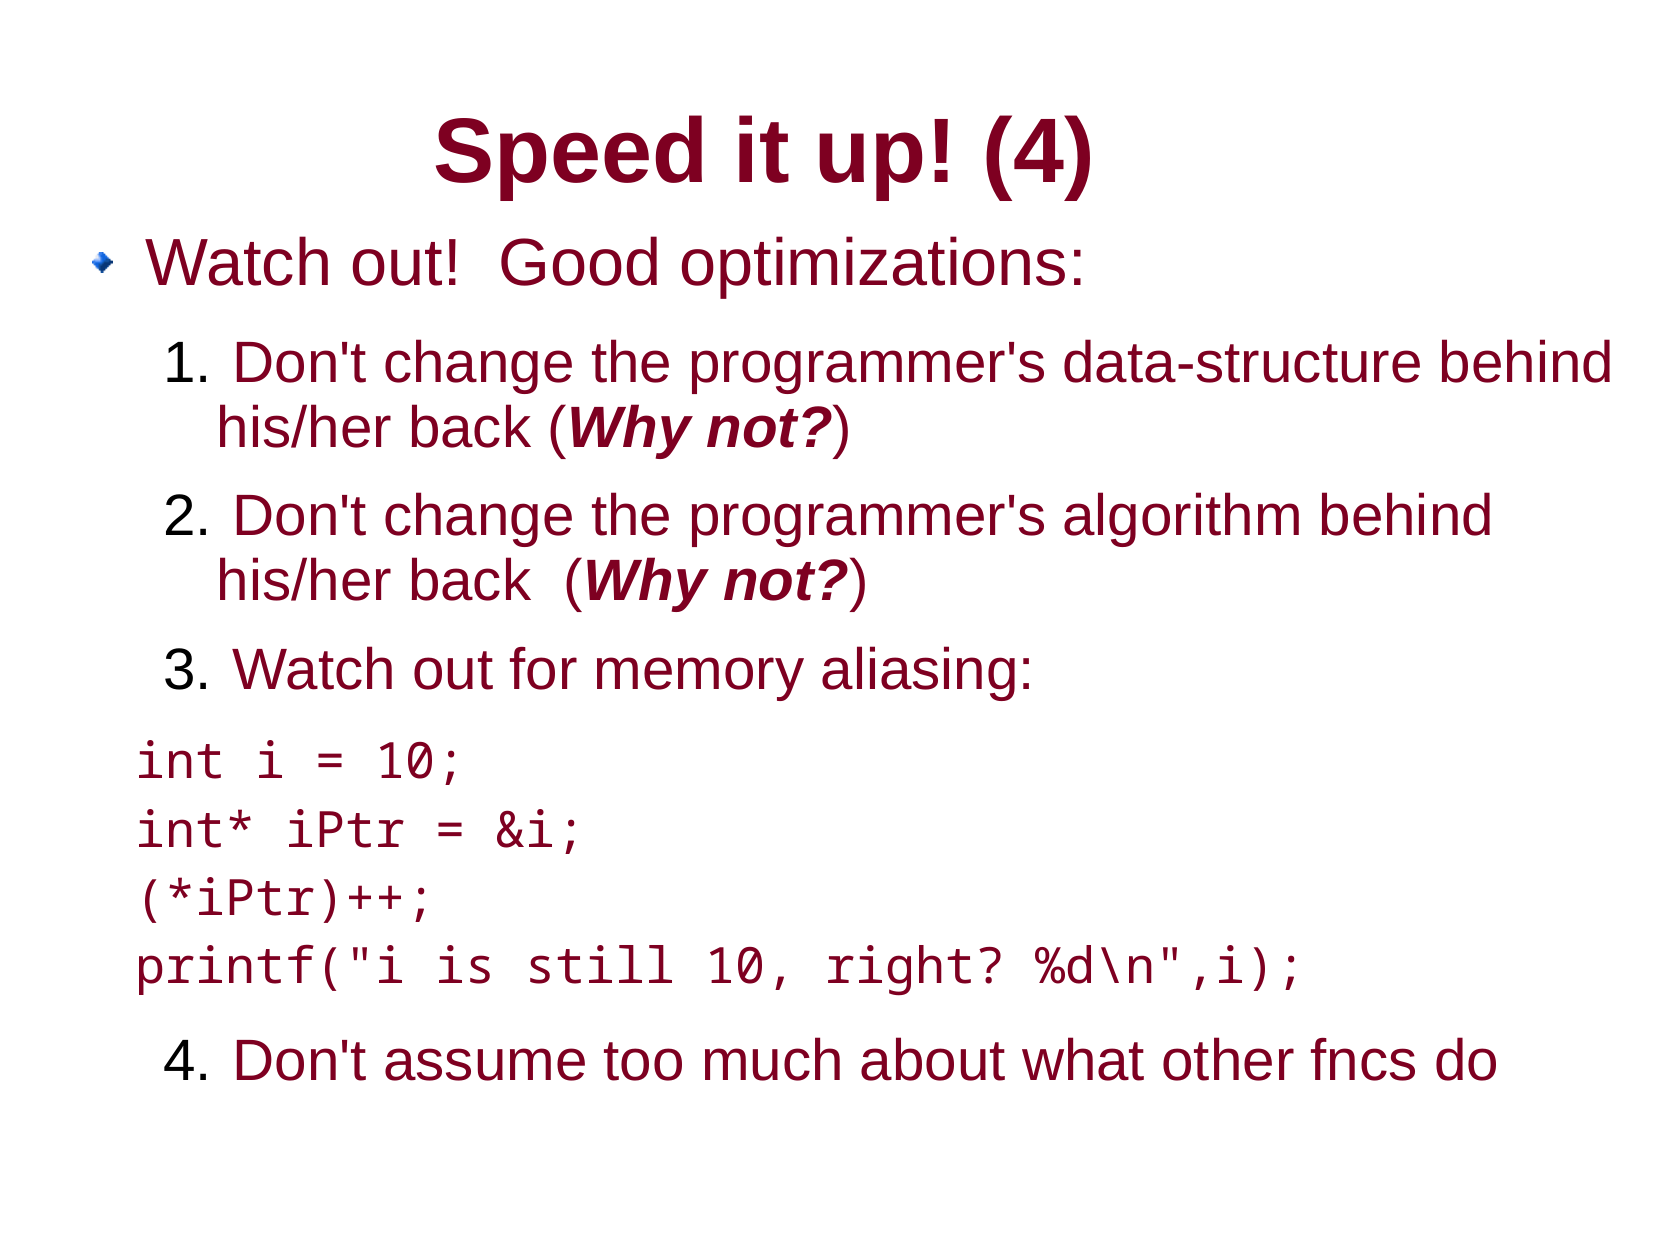

# Speed it up! (4)
Watch out! Good optimizations:
 Don't change the programmer's data-structure behind his/her back (Why not?)
 Don't change the programmer's algorithm behind his/her back (Why not?)
 Watch out for memory aliasing:
 int i = 10;
 int* iPtr = &i;
 (*iPtr)++;
 printf("i is still 10, right? %d\n",i);
 Don't assume too much about what other fncs do